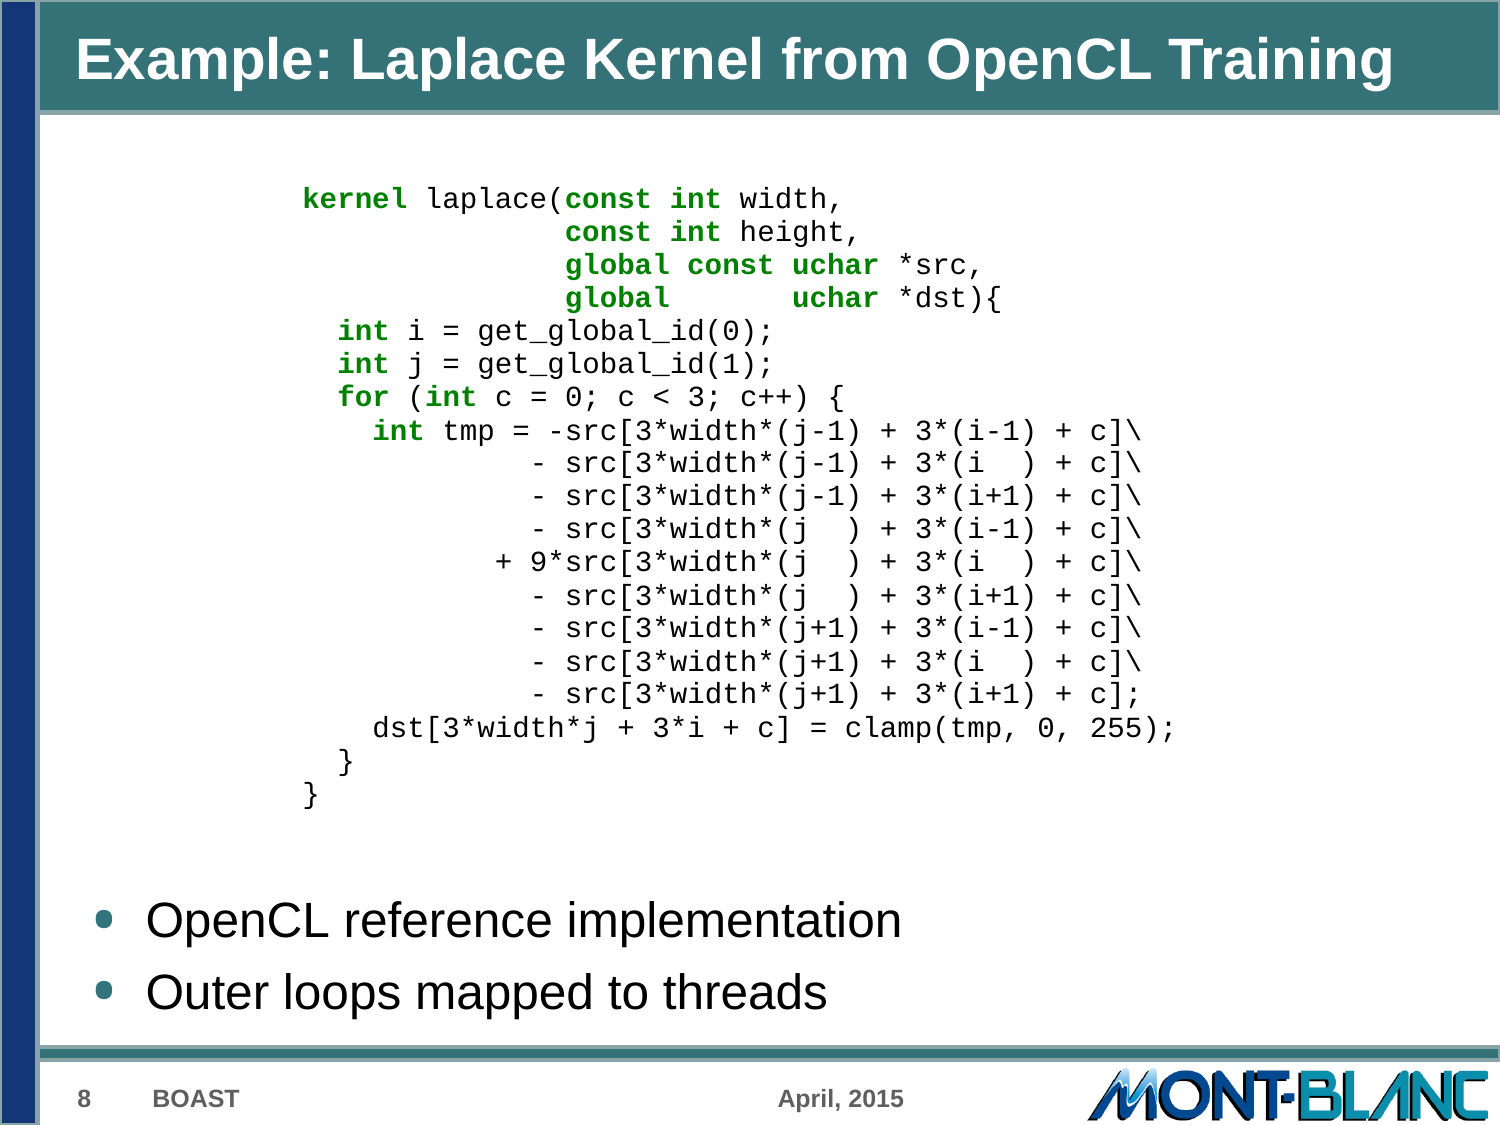

# Example: Laplace Kernel from OpenCL Training
kernel laplace(const int width,
 const int height,
 global const uchar *src,
 global uchar *dst){
 int i = get_global_id(0);
 int j = get_global_id(1);
 for (int c = 0; c < 3; c++) {
 int tmp = -src[3*width*(j-1) + 3*(i-1) + c]\
 - src[3*width*(j-1) + 3*(i ) + c]\
 - src[3*width*(j-1) + 3*(i+1) + c]\
 - src[3*width*(j ) + 3*(i-1) + c]\
 + 9*src[3*width*(j ) + 3*(i ) + c]\
 - src[3*width*(j ) + 3*(i+1) + c]\
 - src[3*width*(j+1) + 3*(i-1) + c]\
 - src[3*width*(j+1) + 3*(i ) + c]\
 - src[3*width*(j+1) + 3*(i+1) + c];
 dst[3*width*j + 3*i + c] = clamp(tmp, 0, 255);
 }
}
OpenCL reference implementation
Outer loops mapped to threads
8
BOAST
April, 2015